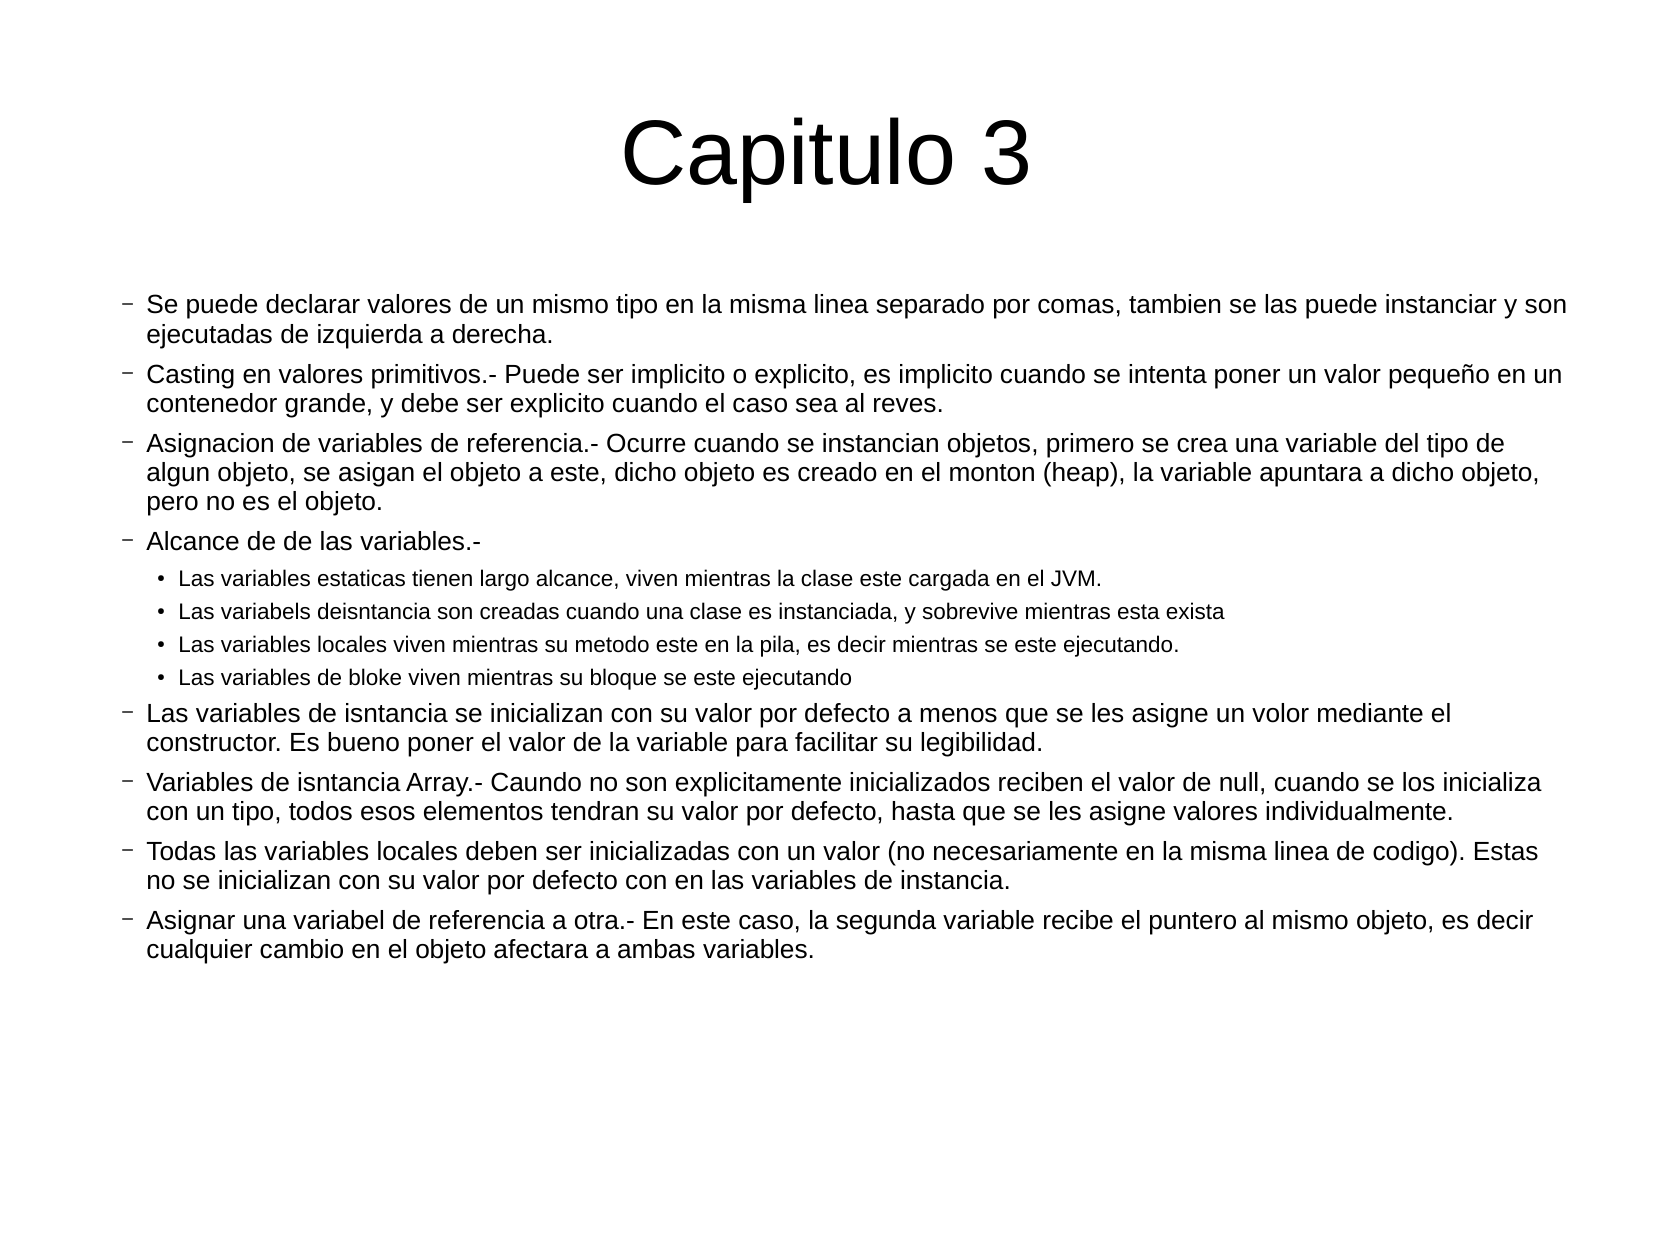

# Capitulo 3
Se puede declarar valores de un mismo tipo en la misma linea separado por comas, tambien se las puede instanciar y son ejecutadas de izquierda a derecha.
Casting en valores primitivos.- Puede ser implicito o explicito, es implicito cuando se intenta poner un valor pequeño en un contenedor grande, y debe ser explicito cuando el caso sea al reves.
Asignacion de variables de referencia.- Ocurre cuando se instancian objetos, primero se crea una variable del tipo de algun objeto, se asigan el objeto a este, dicho objeto es creado en el monton (heap), la variable apuntara a dicho objeto, pero no es el objeto.
Alcance de de las variables.-
Las variables estaticas tienen largo alcance, viven mientras la clase este cargada en el JVM.
Las variabels deisntancia son creadas cuando una clase es instanciada, y sobrevive mientras esta exista
Las variables locales viven mientras su metodo este en la pila, es decir mientras se este ejecutando.
Las variables de bloke viven mientras su bloque se este ejecutando
Las variables de isntancia se inicializan con su valor por defecto a menos que se les asigne un volor mediante el constructor. Es bueno poner el valor de la variable para facilitar su legibilidad.
Variables de isntancia Array.- Caundo no son explicitamente inicializados reciben el valor de null, cuando se los inicializa con un tipo, todos esos elementos tendran su valor por defecto, hasta que se les asigne valores individualmente.
Todas las variables locales deben ser inicializadas con un valor (no necesariamente en la misma linea de codigo). Estas no se inicializan con su valor por defecto con en las variables de instancia.
Asignar una variabel de referencia a otra.- En este caso, la segunda variable recibe el puntero al mismo objeto, es decir cualquier cambio en el objeto afectara a ambas variables.